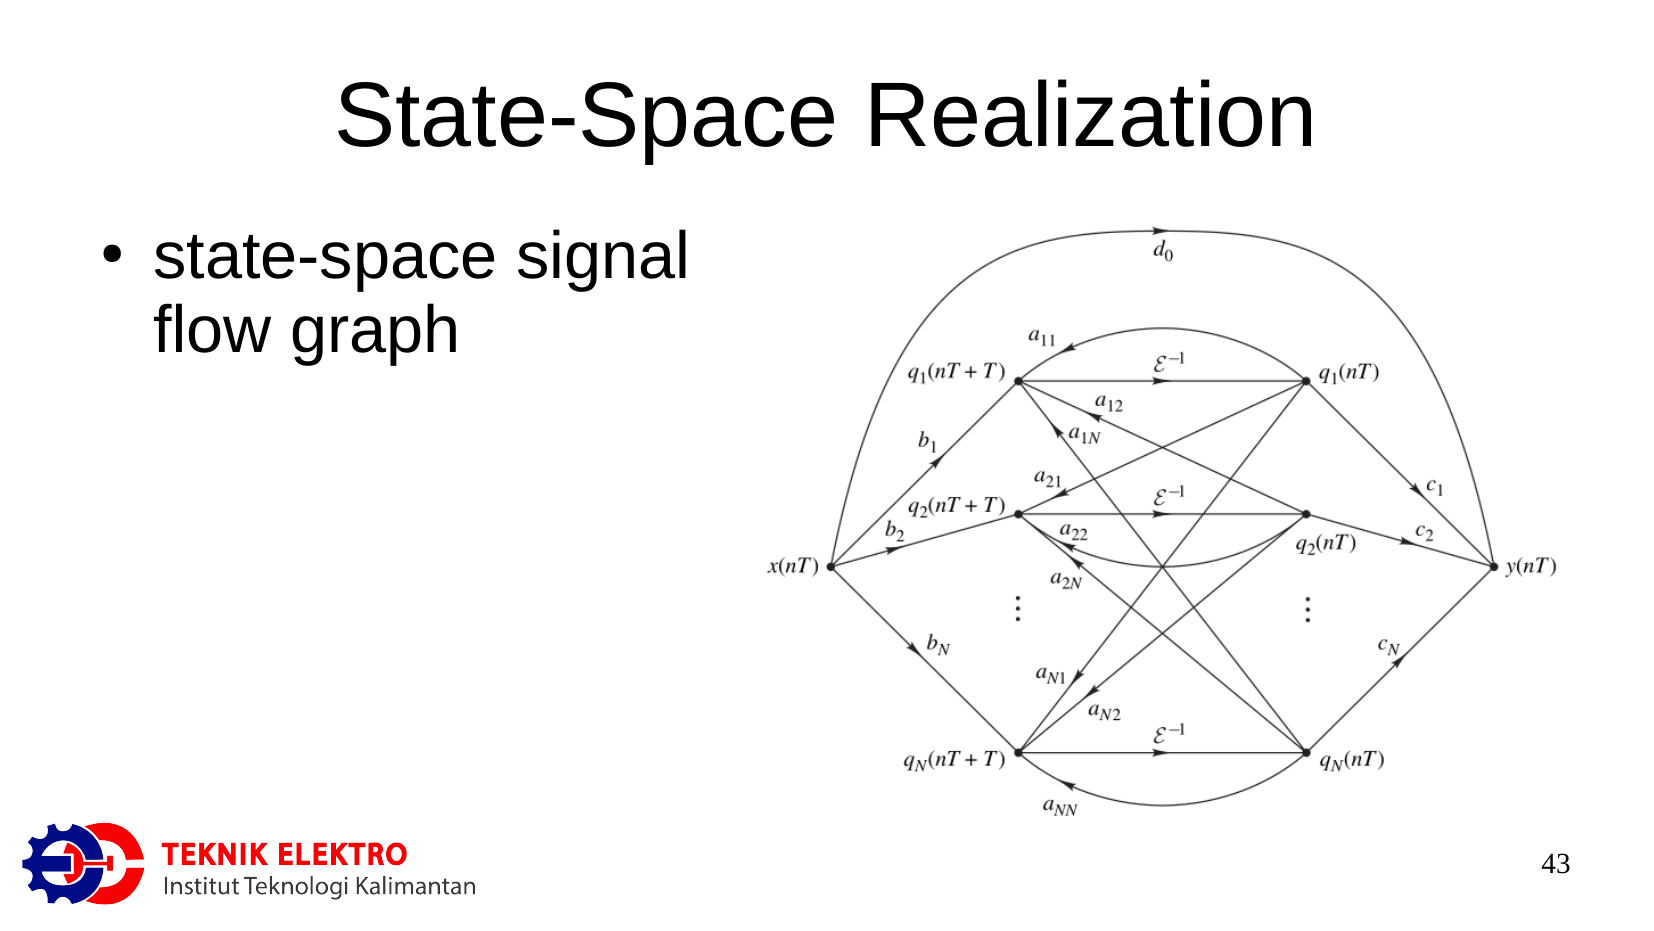

# State-Space Realization
state-space signal ﬂow graph
43